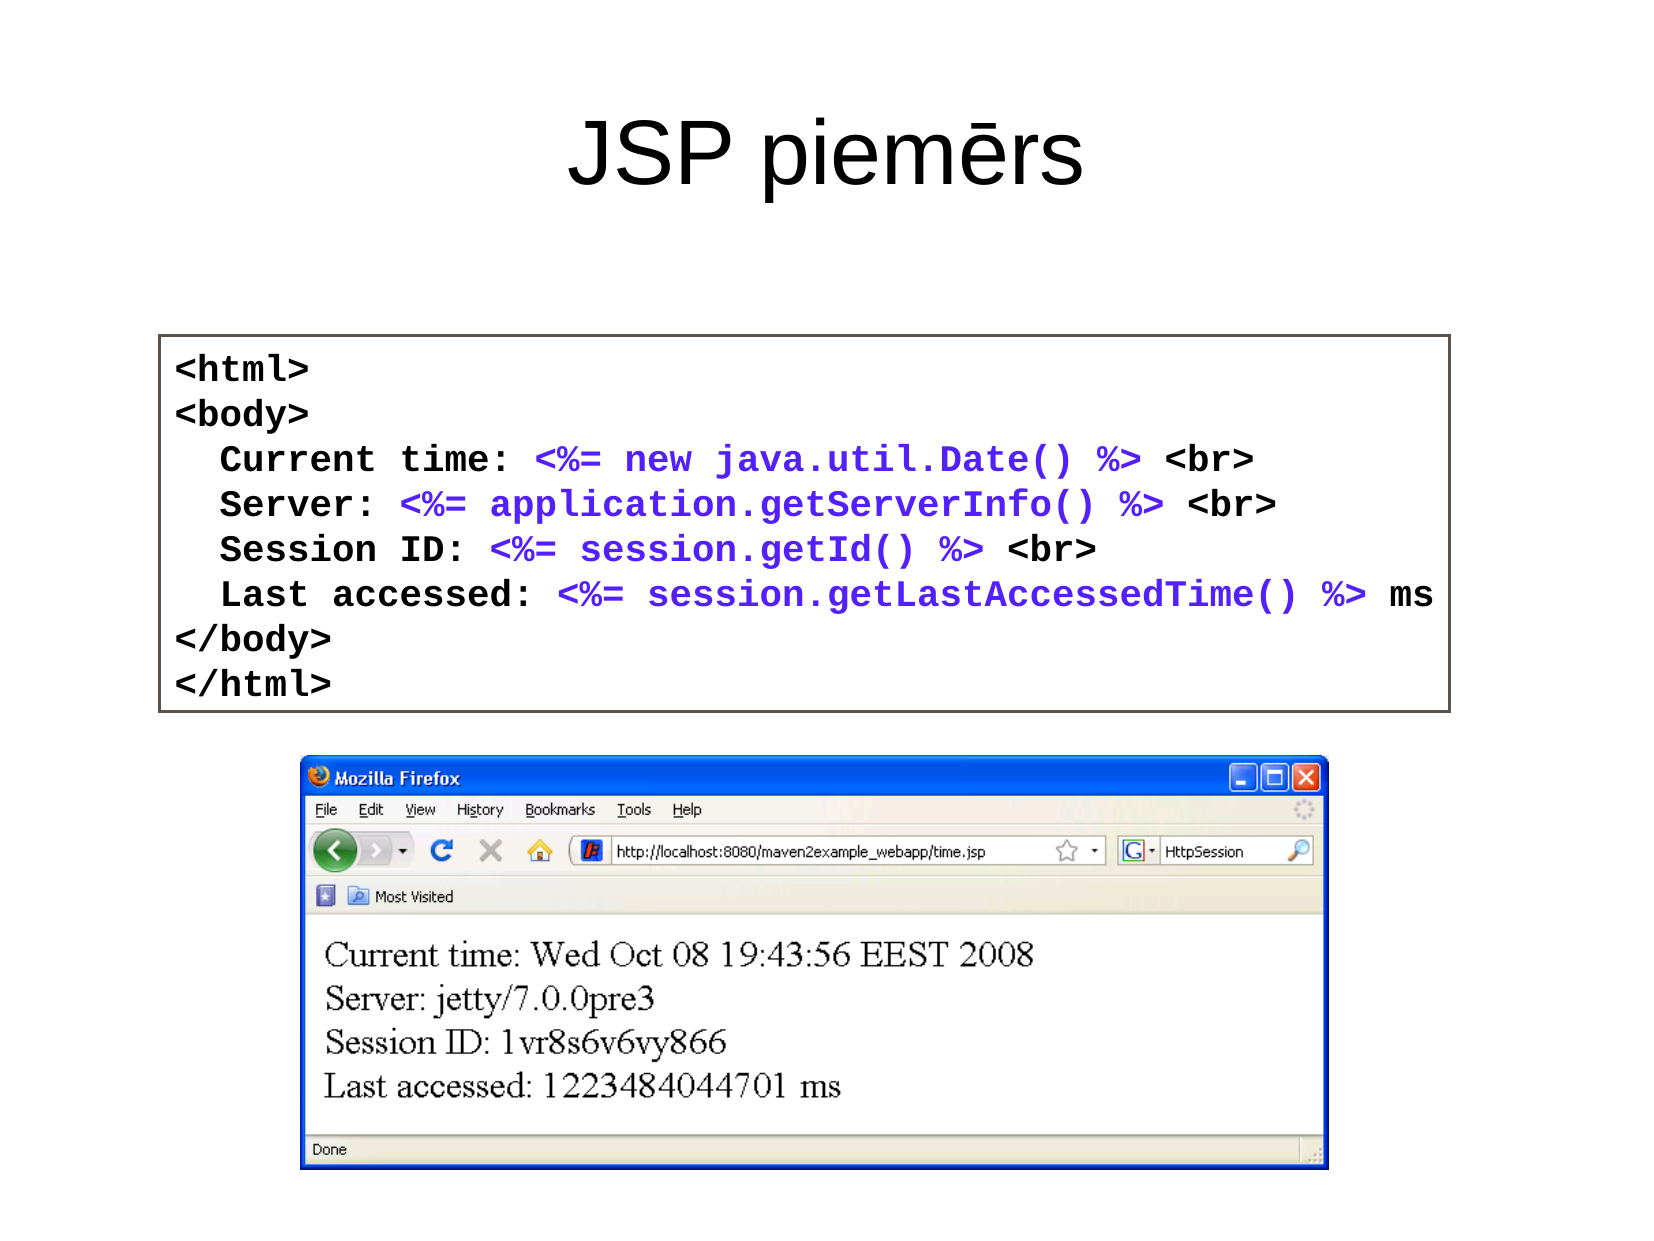

# JSP piemērs
<html>
<body>
 Current time: <%= new java.util.Date() %> <br>
 Server: <%= application.getServerInfo() %> <br>
 Session ID: <%= session.getId() %> <br>
 Last accessed: <%= session.getLastAccessedTime() %> ms
</body>
</html>